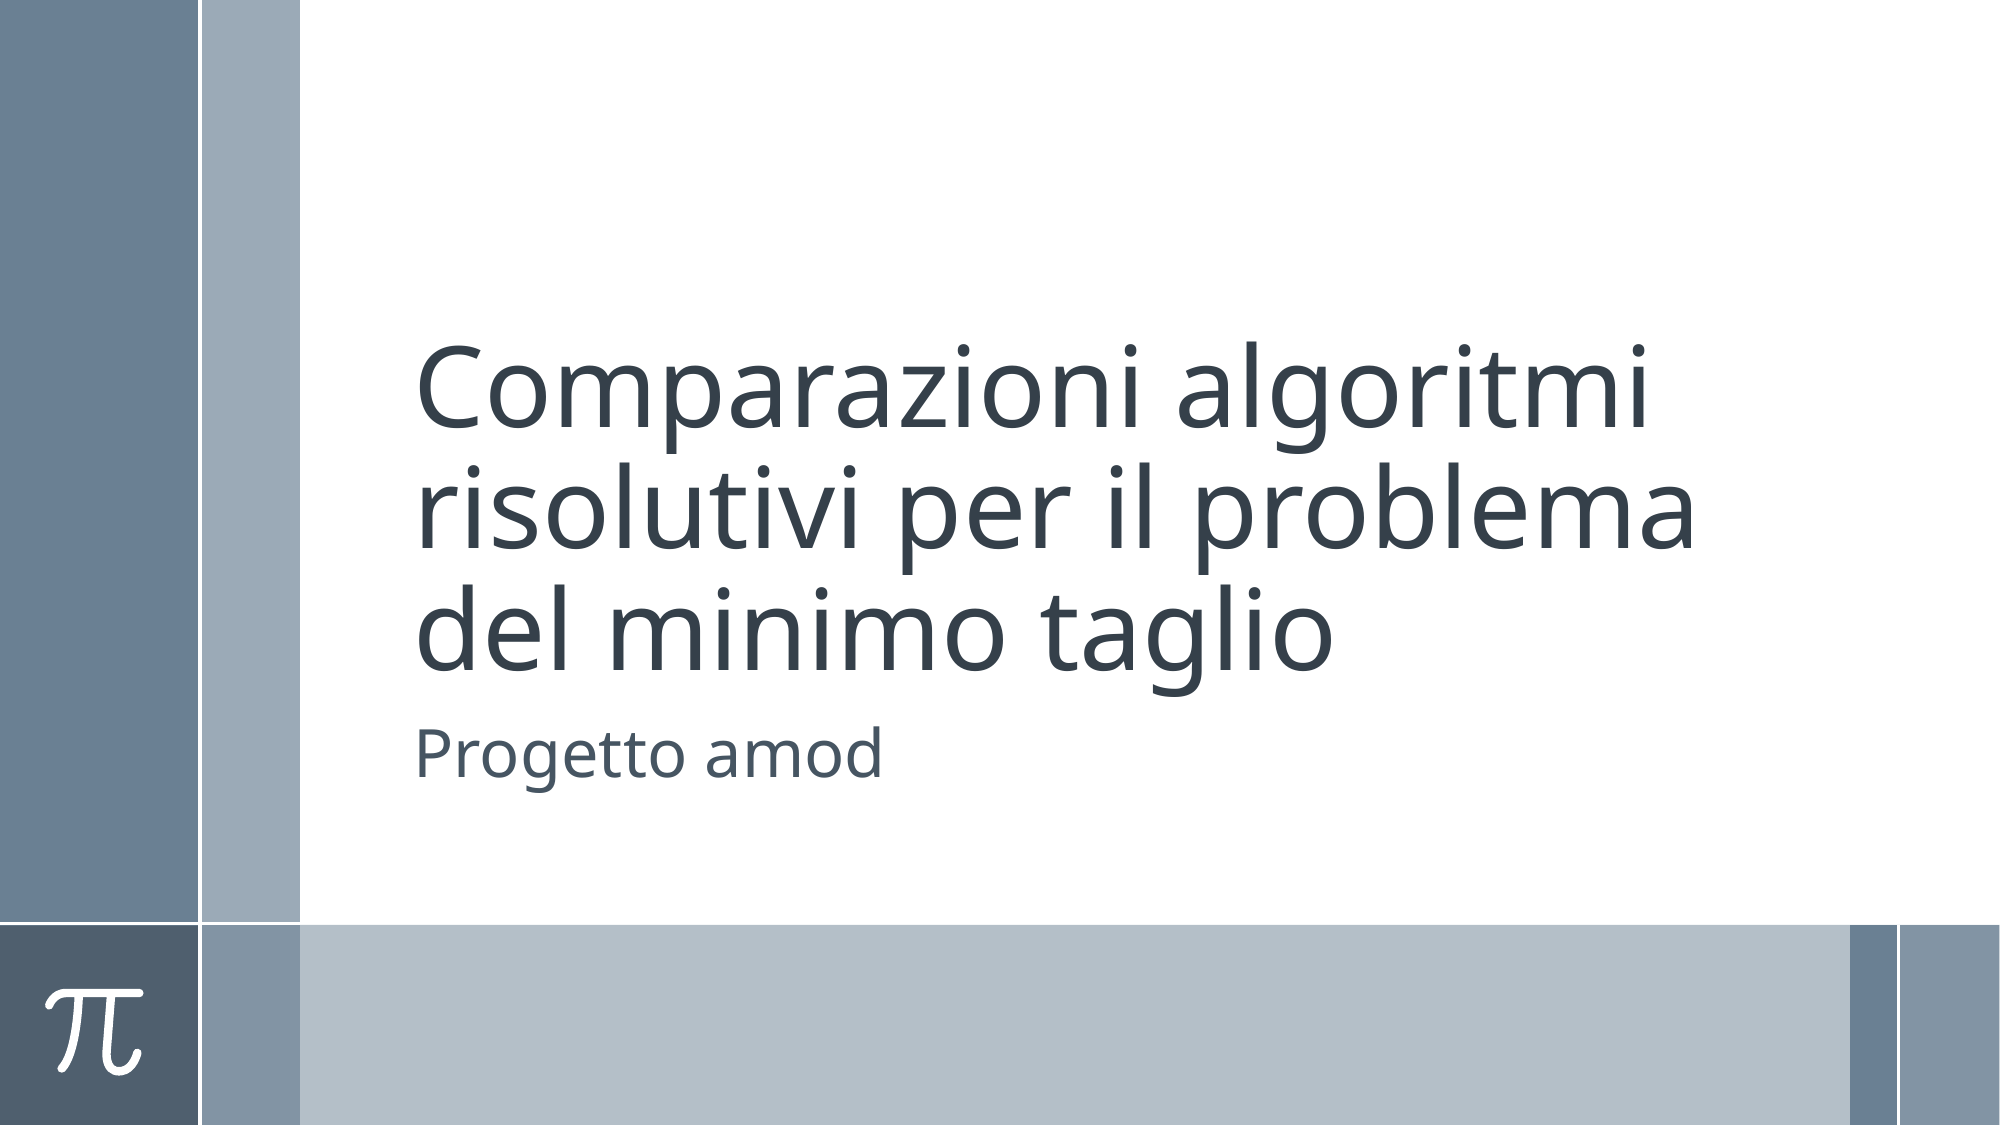

# Comparazioni algoritmi risolutivi per il problema del minimo taglio
Progetto amod